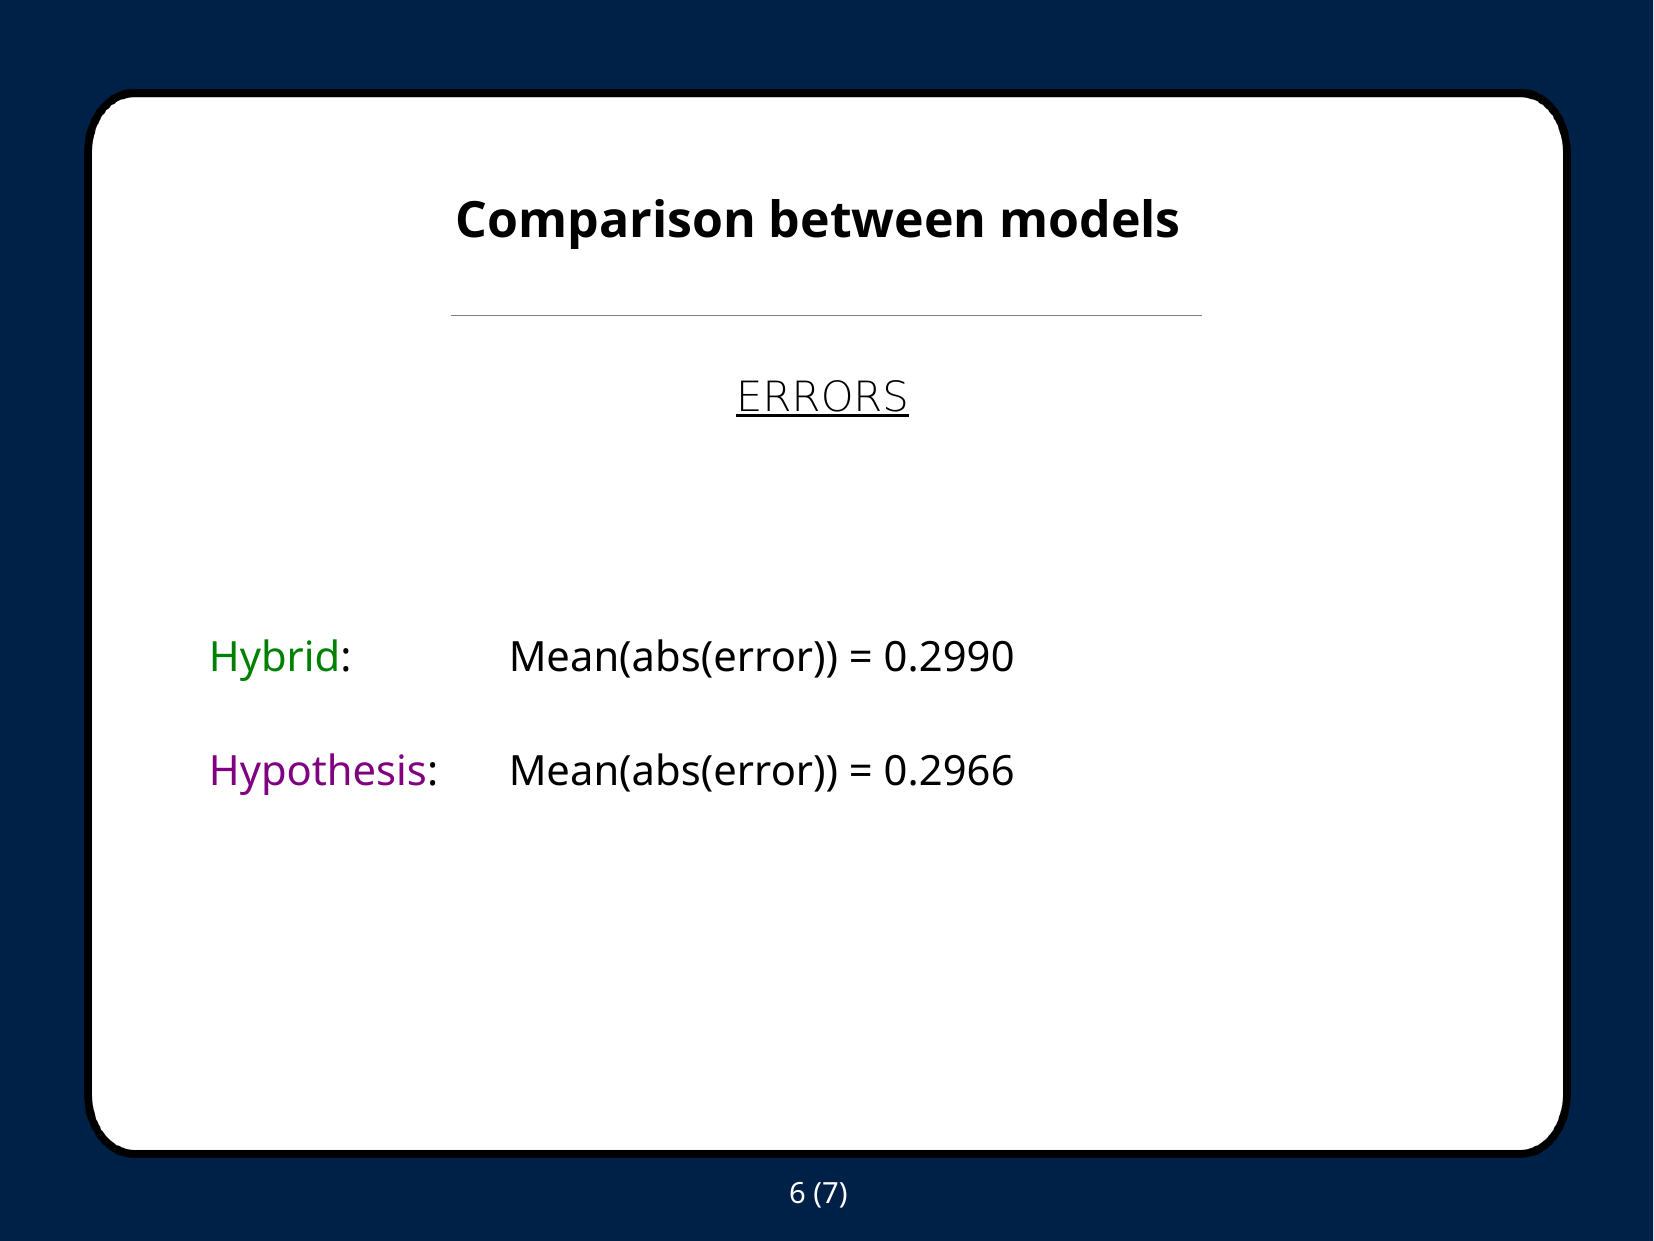

# Comparison between models
ERRORS
Hybrid: 		Mean(abs(error)) = 0.2990
Hypothesis: 	Mean(abs(error)) = 0.2966
6 (7)